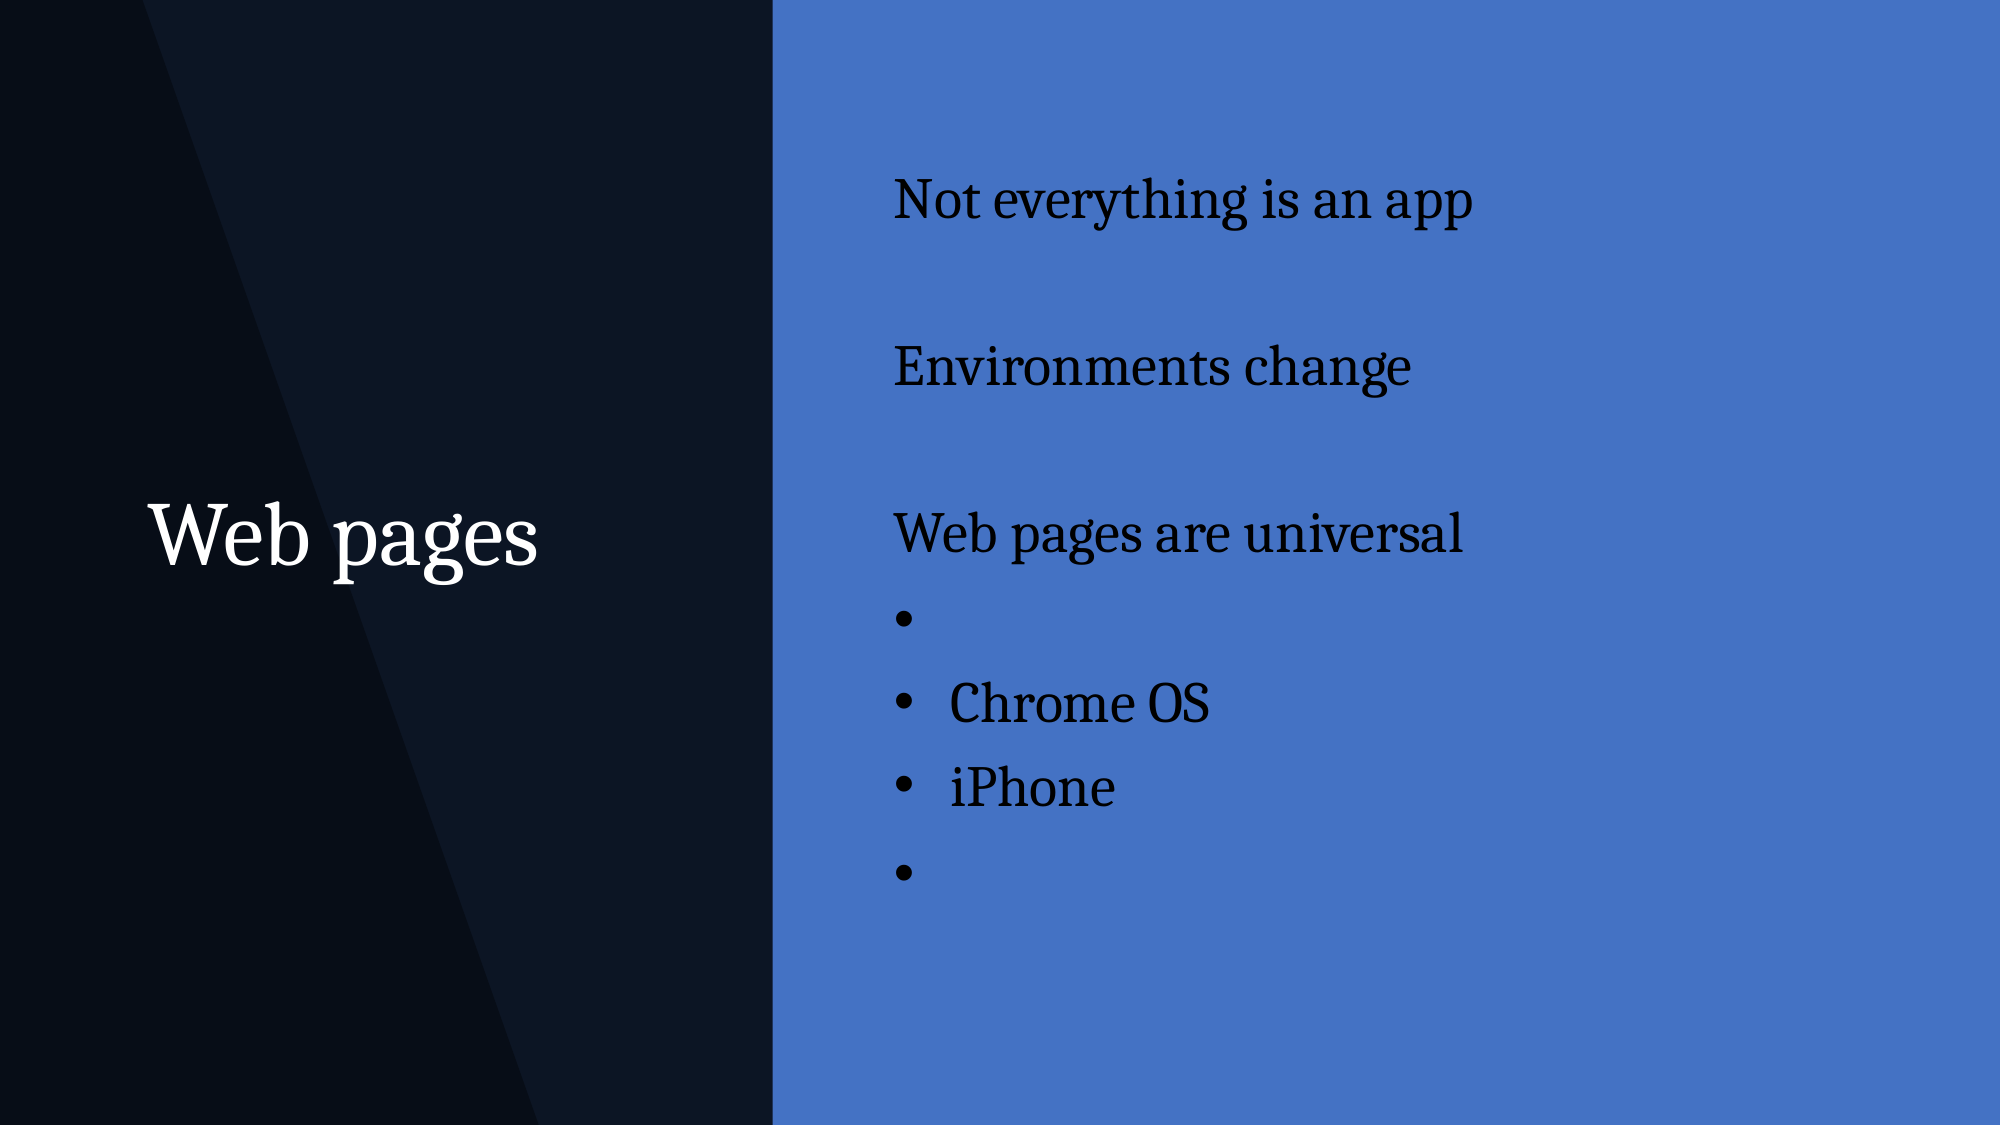

# Web pages
Not everything is an app
Environments change
Web pages are universal
Chrome OS
iPhone